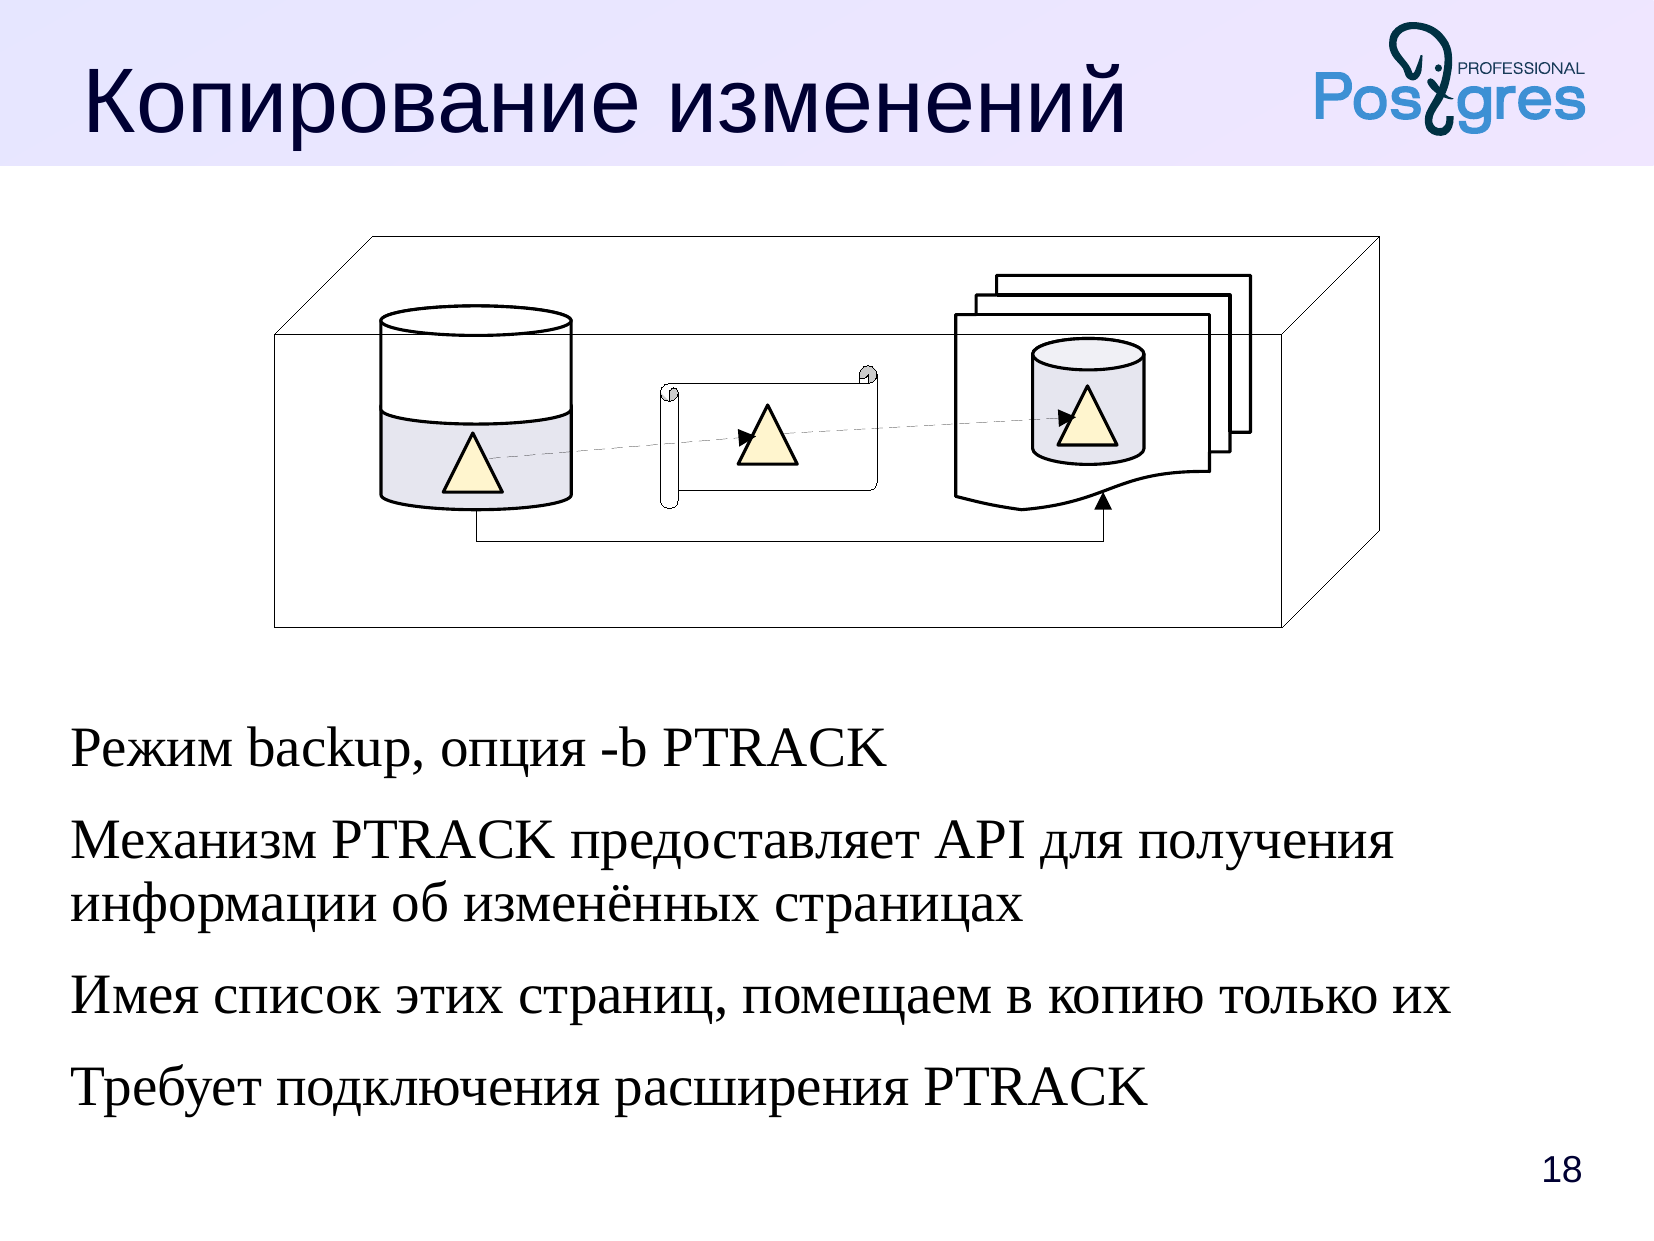

# Копирование изменений
Режим backup, опция -b PTRACK
Механизм PTRACK предоставляет API для получения информации об изменённых страницах
Имея список этих страниц, помещаем в копию только их
Требует подключения расширения PTRACK